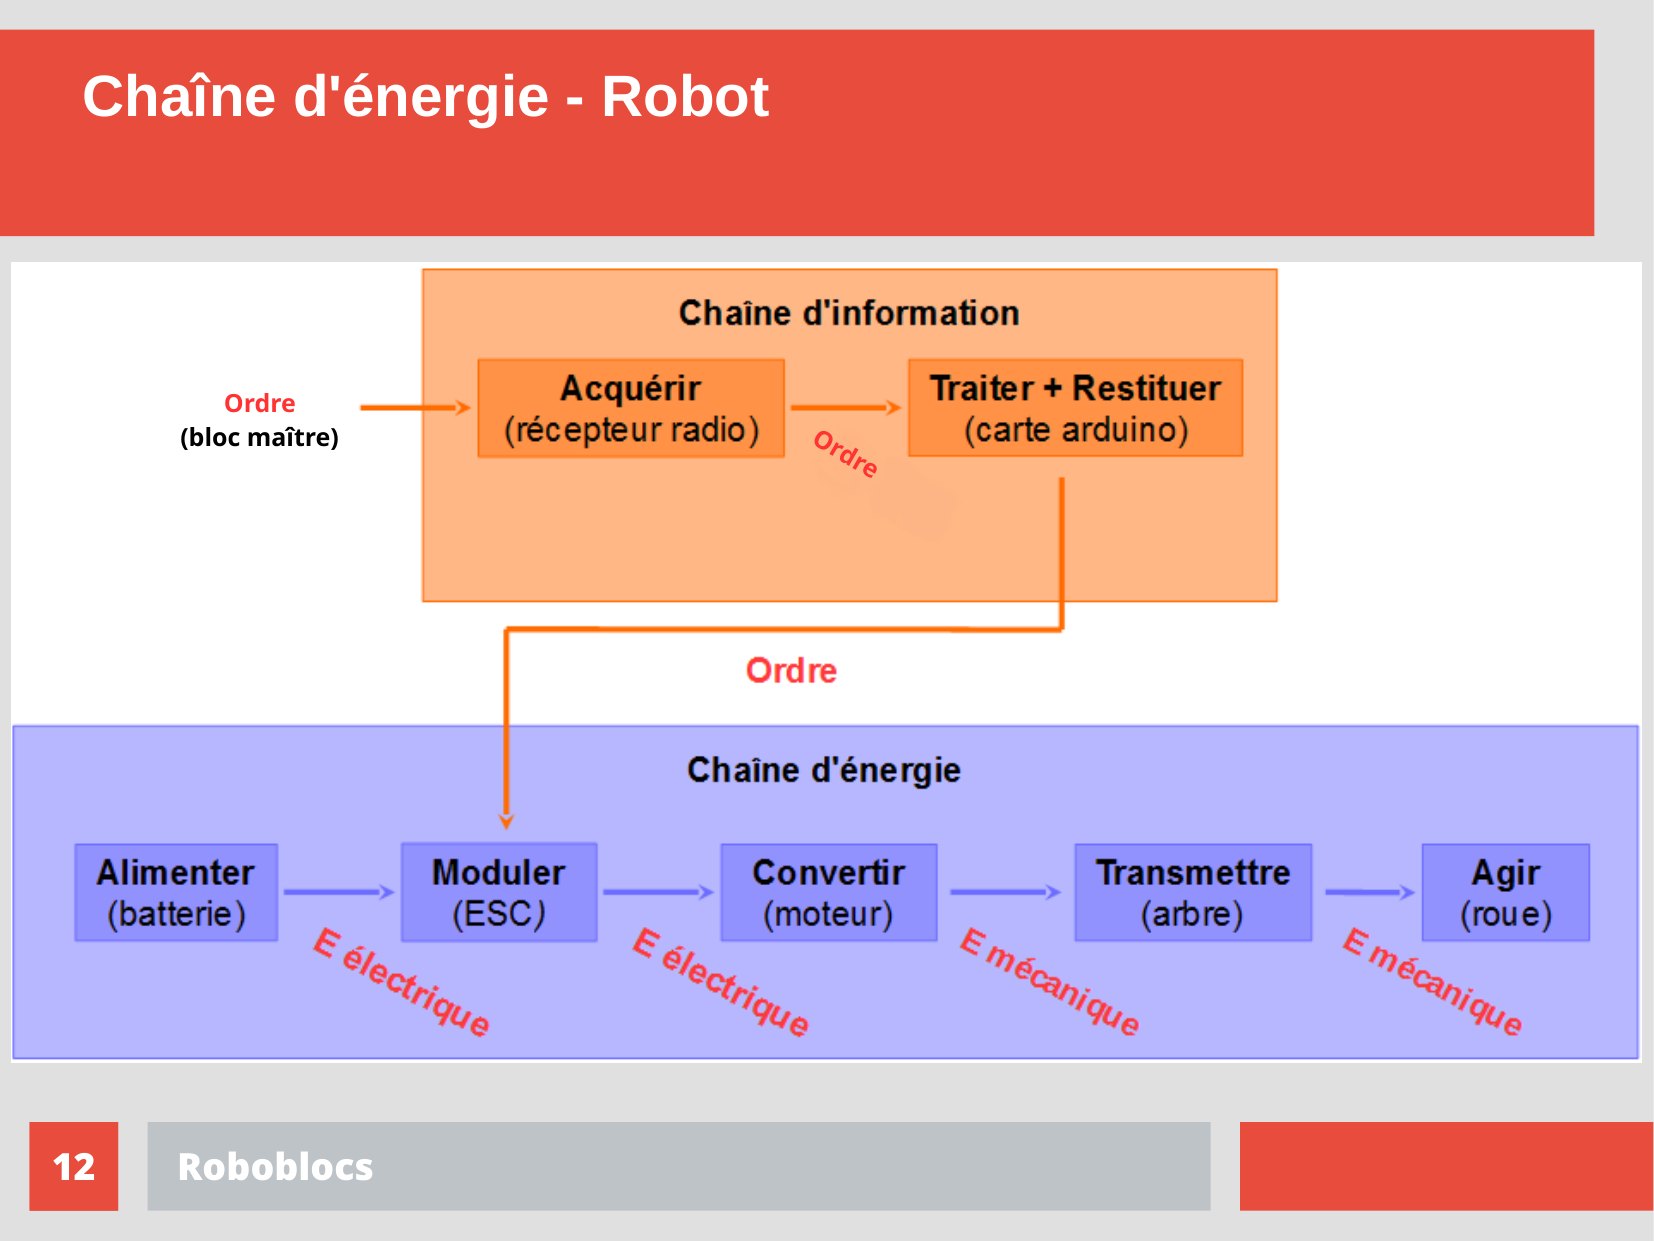

# Chaîne d'énergie - Robot
Ordre
(bloc maître)
Ordre
12
Roboblocs